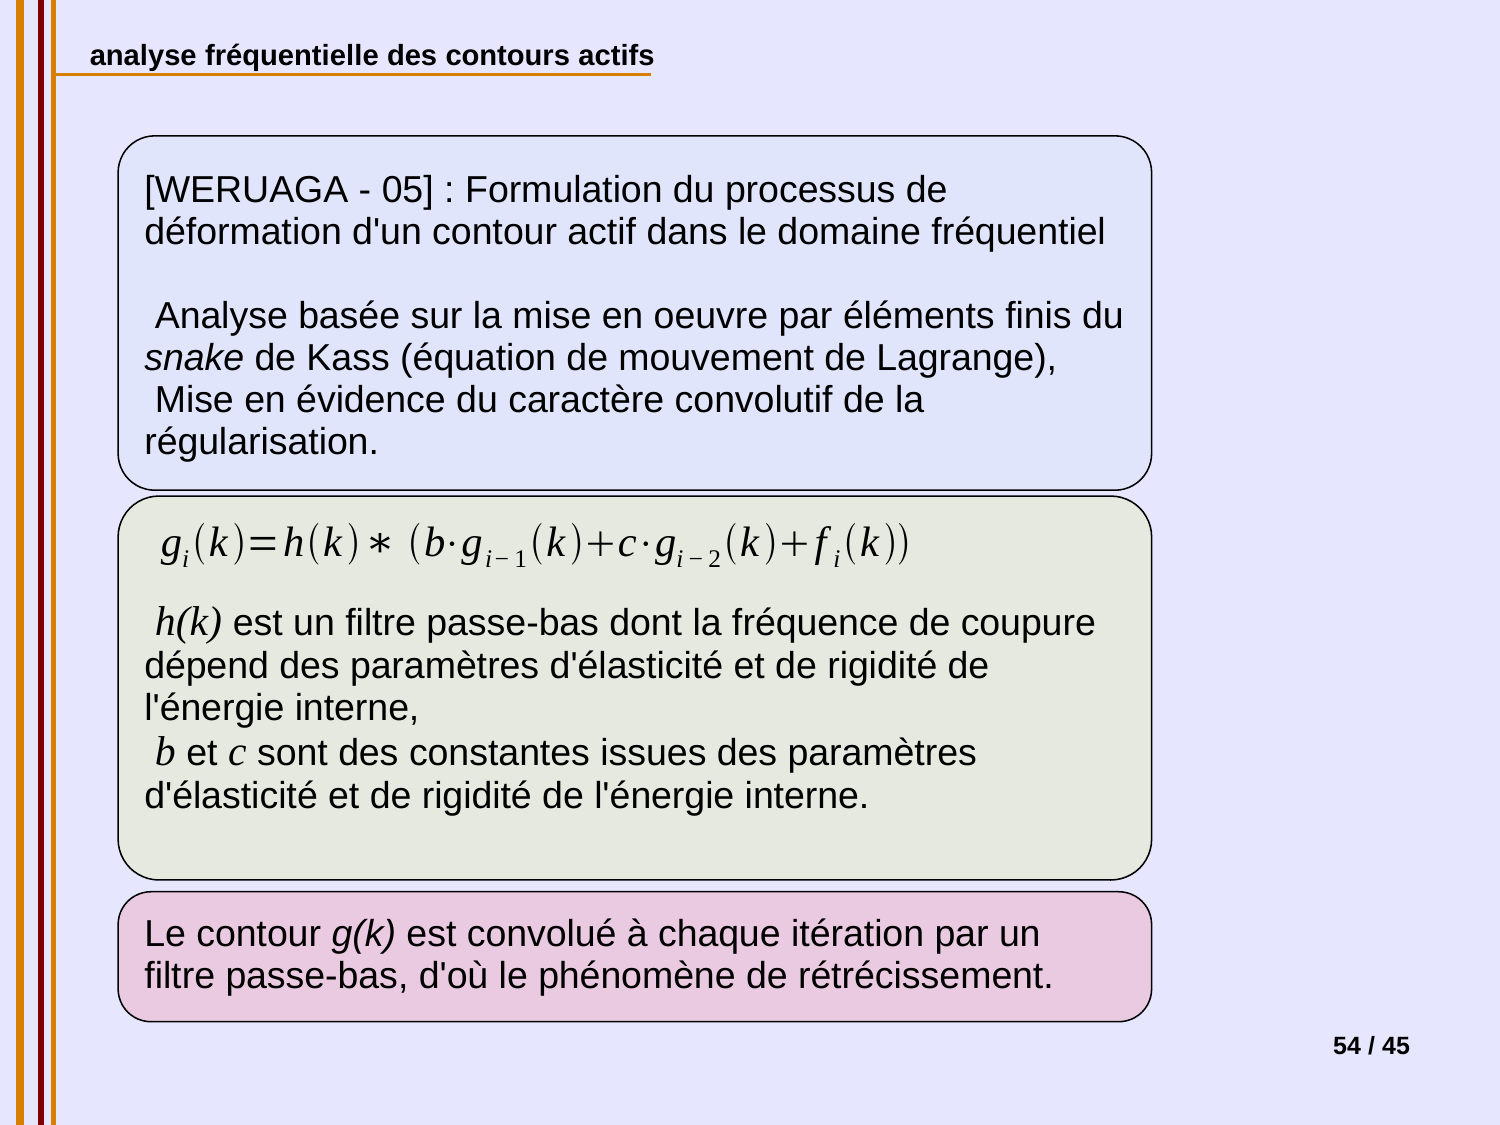

# analyse fréquentielle des contours actifs
[WERUAGA - 05] : Formulation du processus de déformation d'un contour actif dans le domaine fréquentiel
 Analyse basée sur la mise en oeuvre par éléments finis du snake de Kass (équation de mouvement de Lagrange),
 Mise en évidence du caractère convolutif de la régularisation.
 h(k) est un filtre passe-bas dont la fréquence de coupure dépend des paramètres d'élasticité et de rigidité de l'énergie interne,
 b et c sont des constantes issues des paramètres d'élasticité et de rigidité de l'énergie interne.
Le contour g(k) est convolué à chaque itération par un filtre passe-bas, d'où le phénomène de rétrécissement.
54